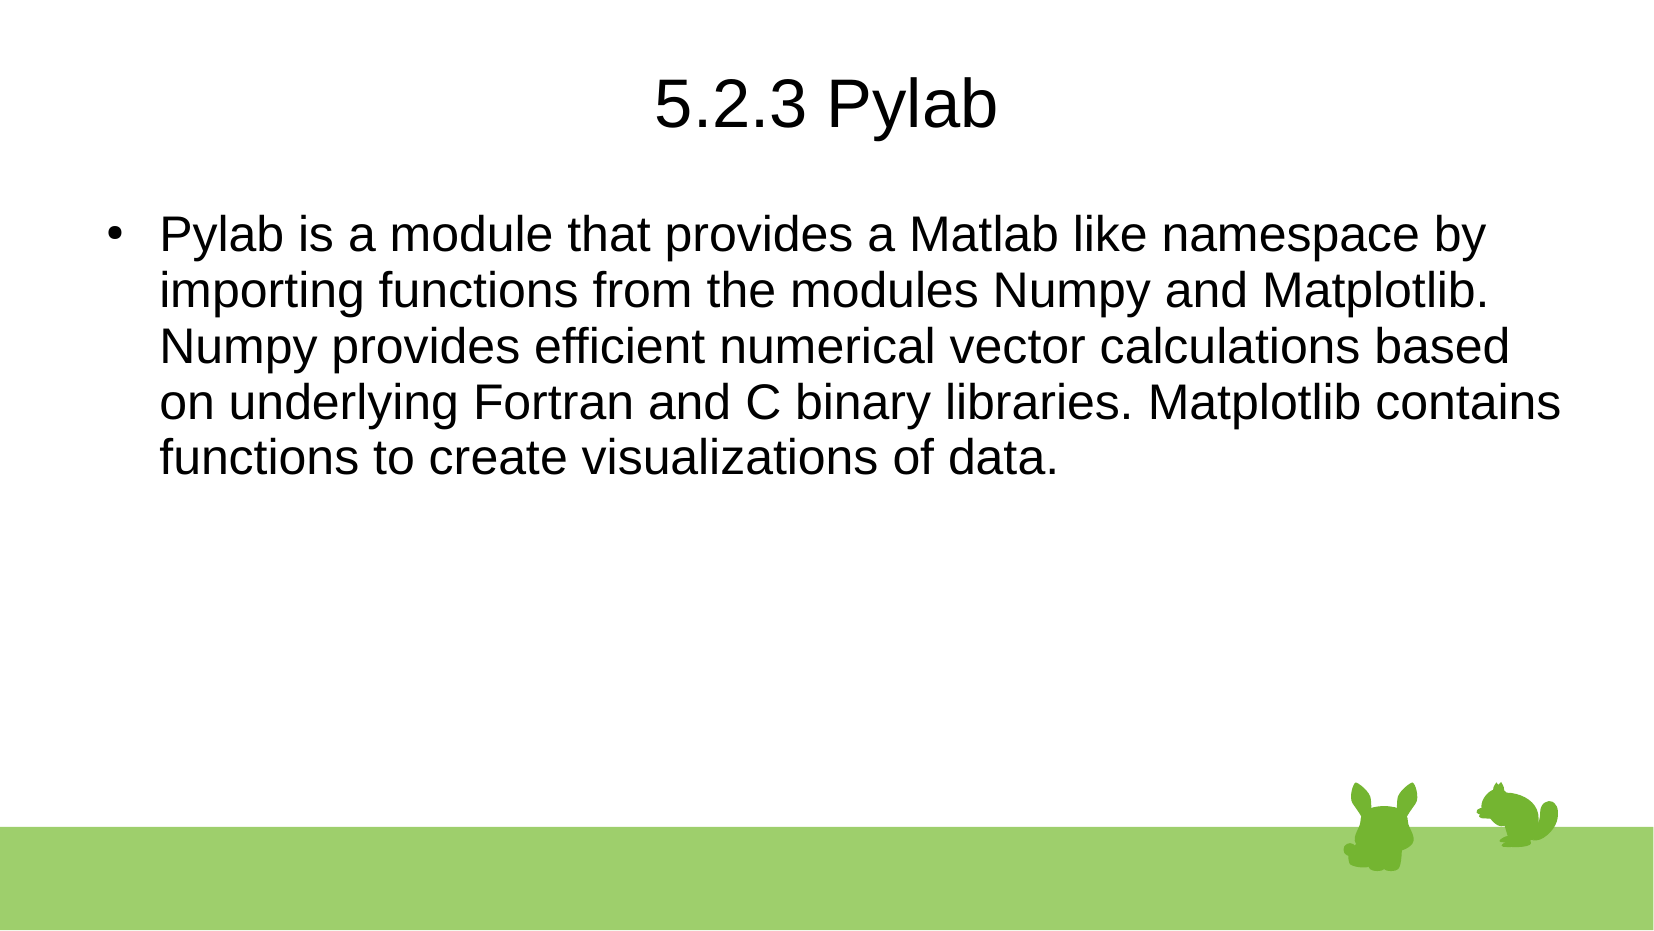

# 5.2.3 Pylab
Pylab is a module that provides a Matlab like namespace by importing functions from the modules Numpy and Matplotlib. Numpy provides efficient numerical vector calculations based on underlying Fortran and C binary libraries. Matplotlib contains functions to create visualizations of data.